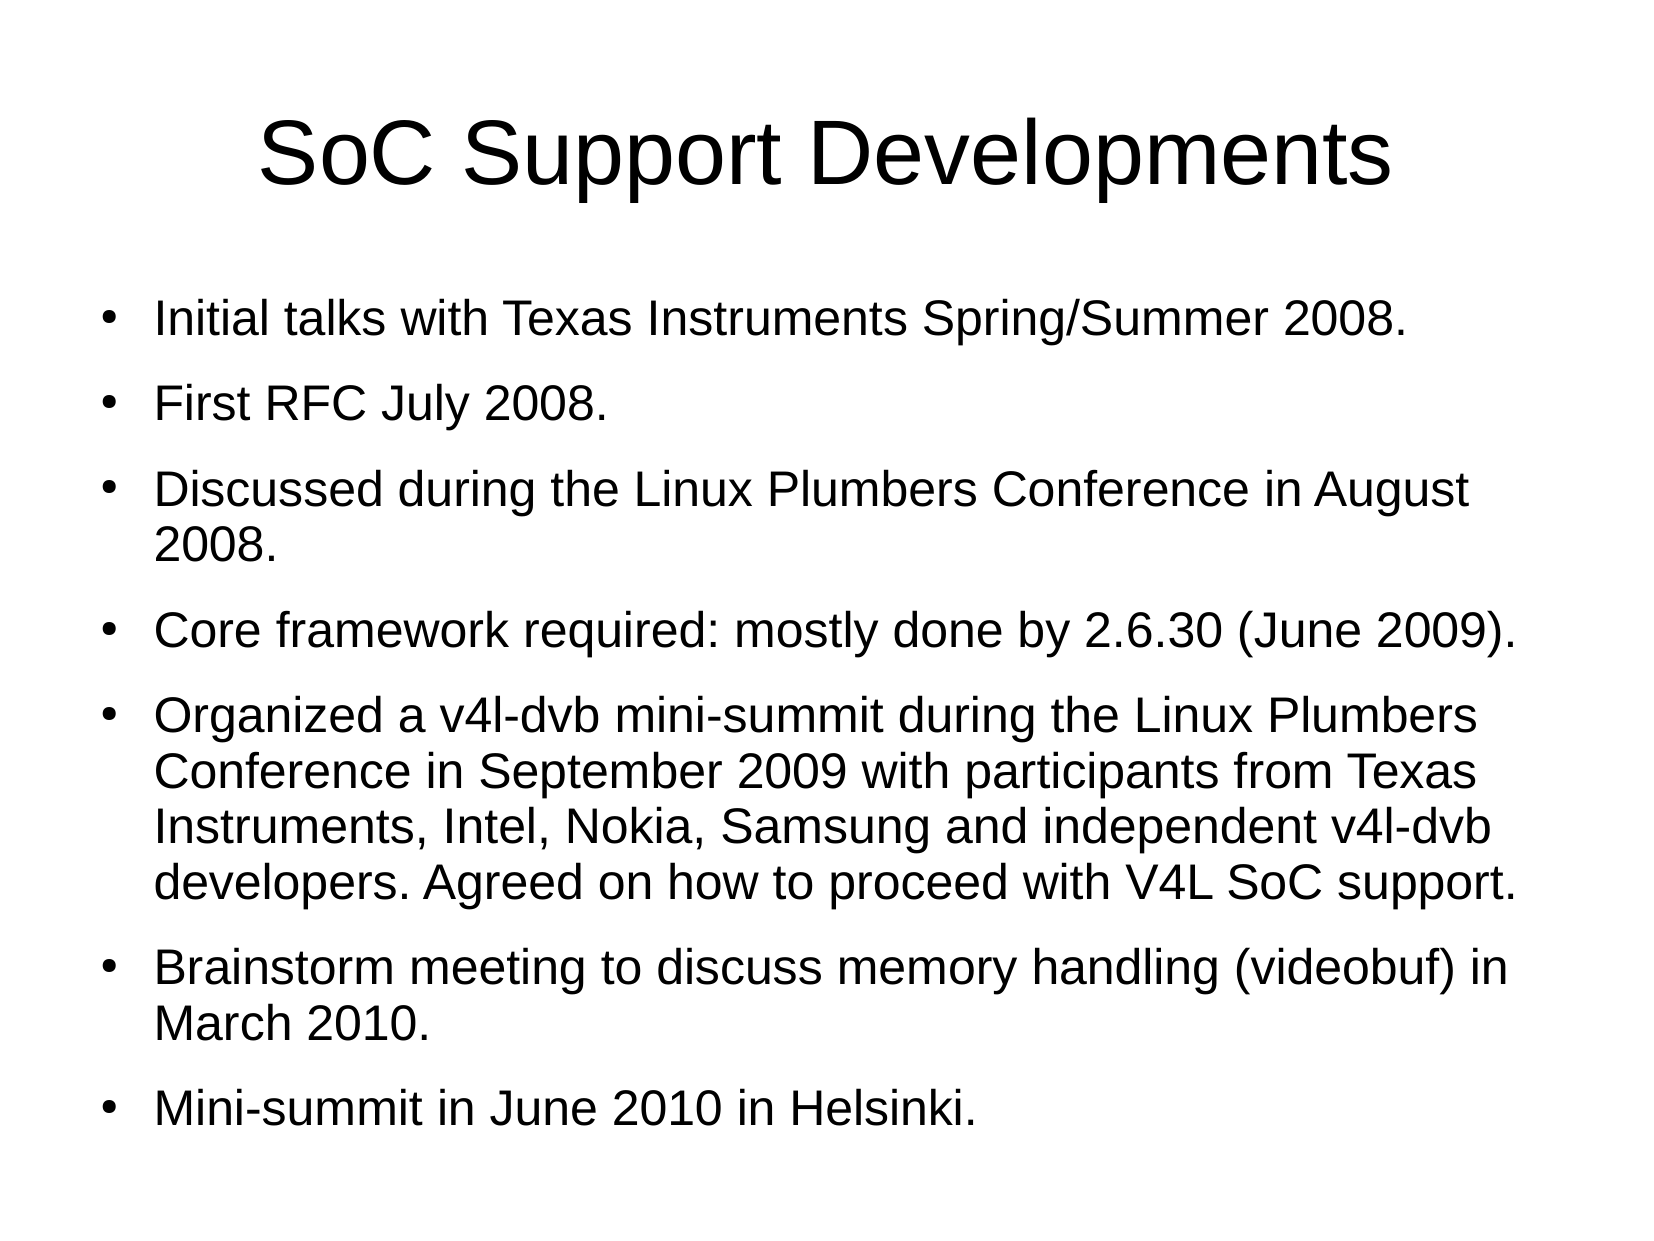

# SoC Support Developments
Initial talks with Texas Instruments Spring/Summer 2008.
First RFC July 2008.
Discussed during the Linux Plumbers Conference in August 2008.
Core framework required: mostly done by 2.6.30 (June 2009).
Organized a v4l-dvb mini-summit during the Linux Plumbers Conference in September 2009 with participants from Texas Instruments, Intel, Nokia, Samsung and independent v4l-dvb developers. Agreed on how to proceed with V4L SoC support.
Brainstorm meeting to discuss memory handling (videobuf) in March 2010.
Mini-summit in June 2010 in Helsinki.